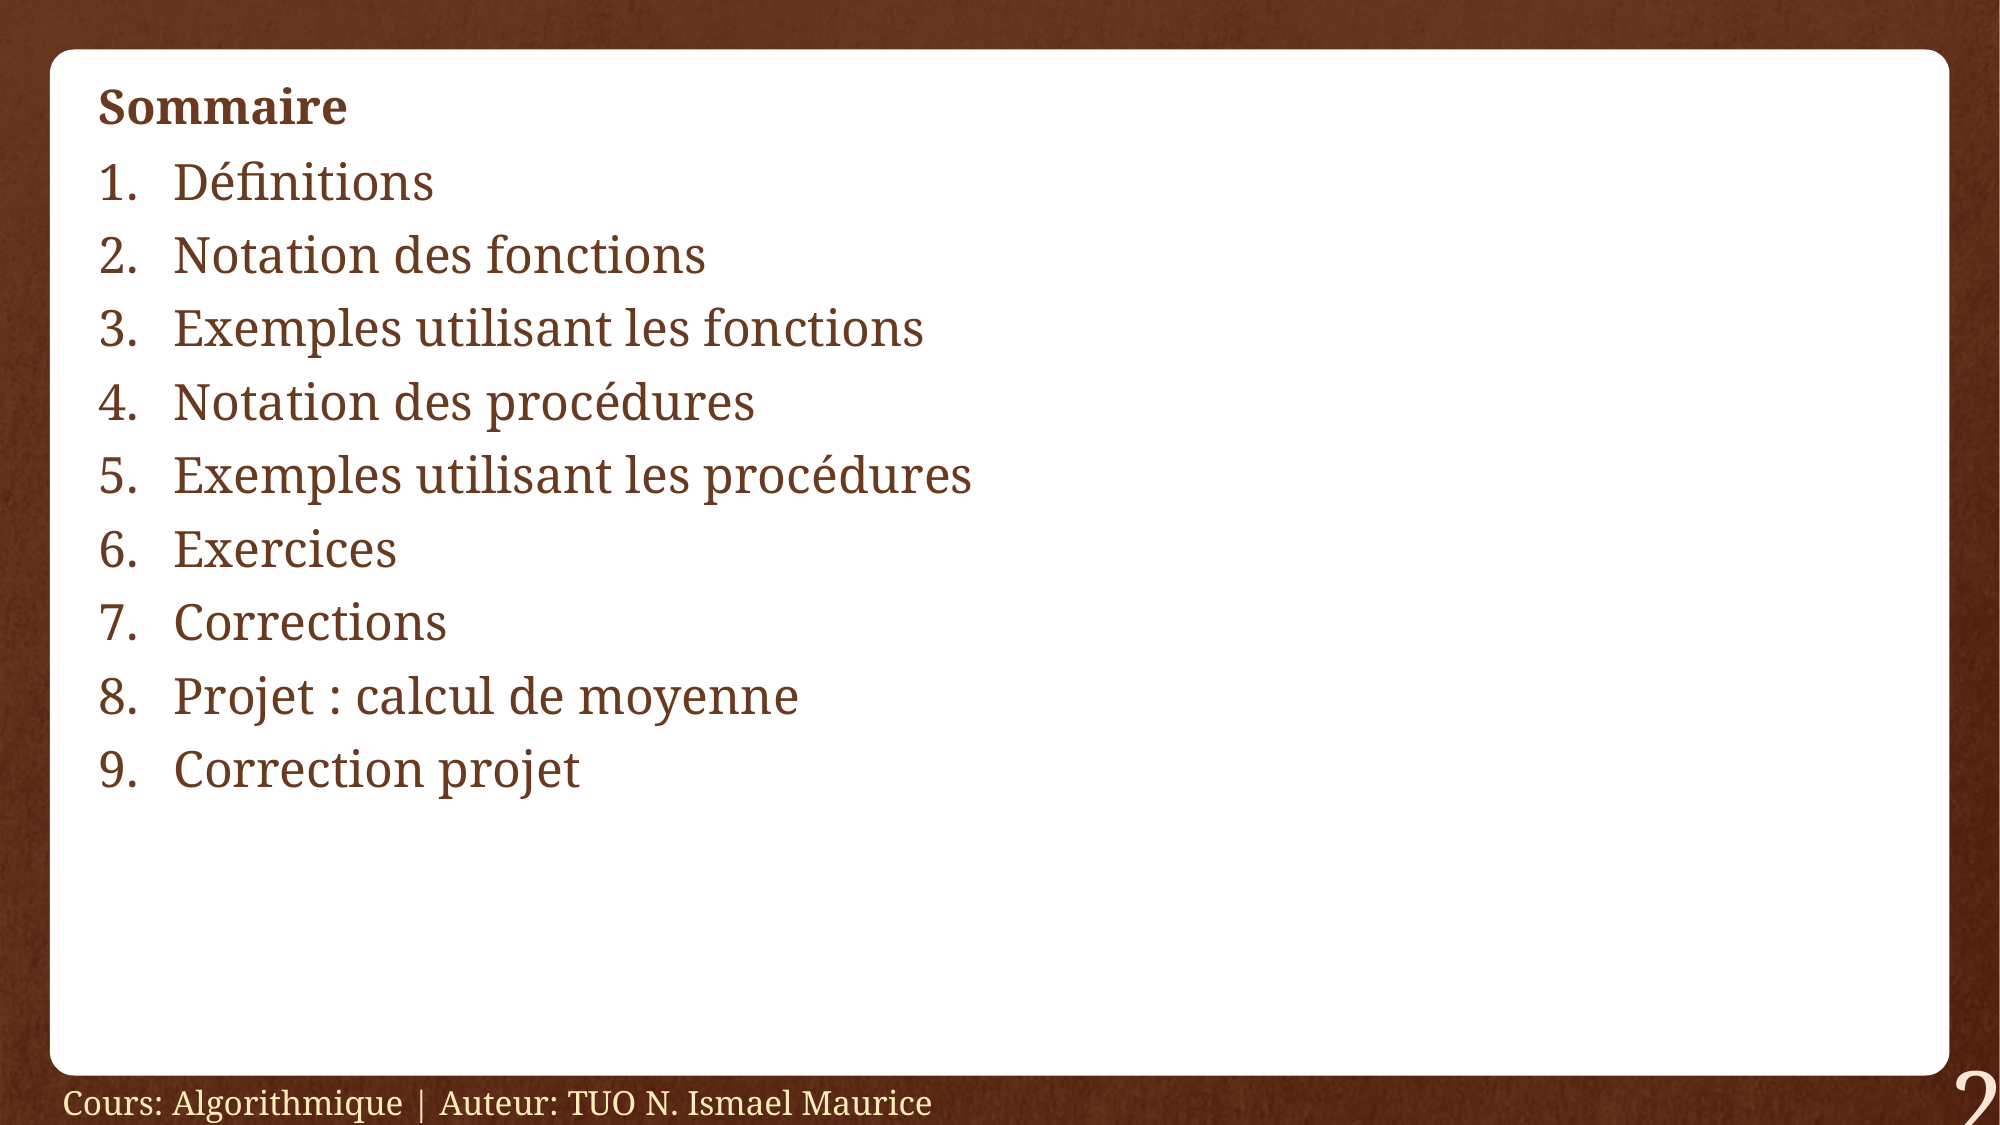

# Sommaire
Définitions
Notation des fonctions
Exemples utilisant les fonctions
Notation des procédures
Exemples utilisant les procédures
Exercices
Corrections
Projet : calcul de moyenne
Correction projet
2
Cours: Algorithmique | Auteur: TUO N. Ismael Maurice